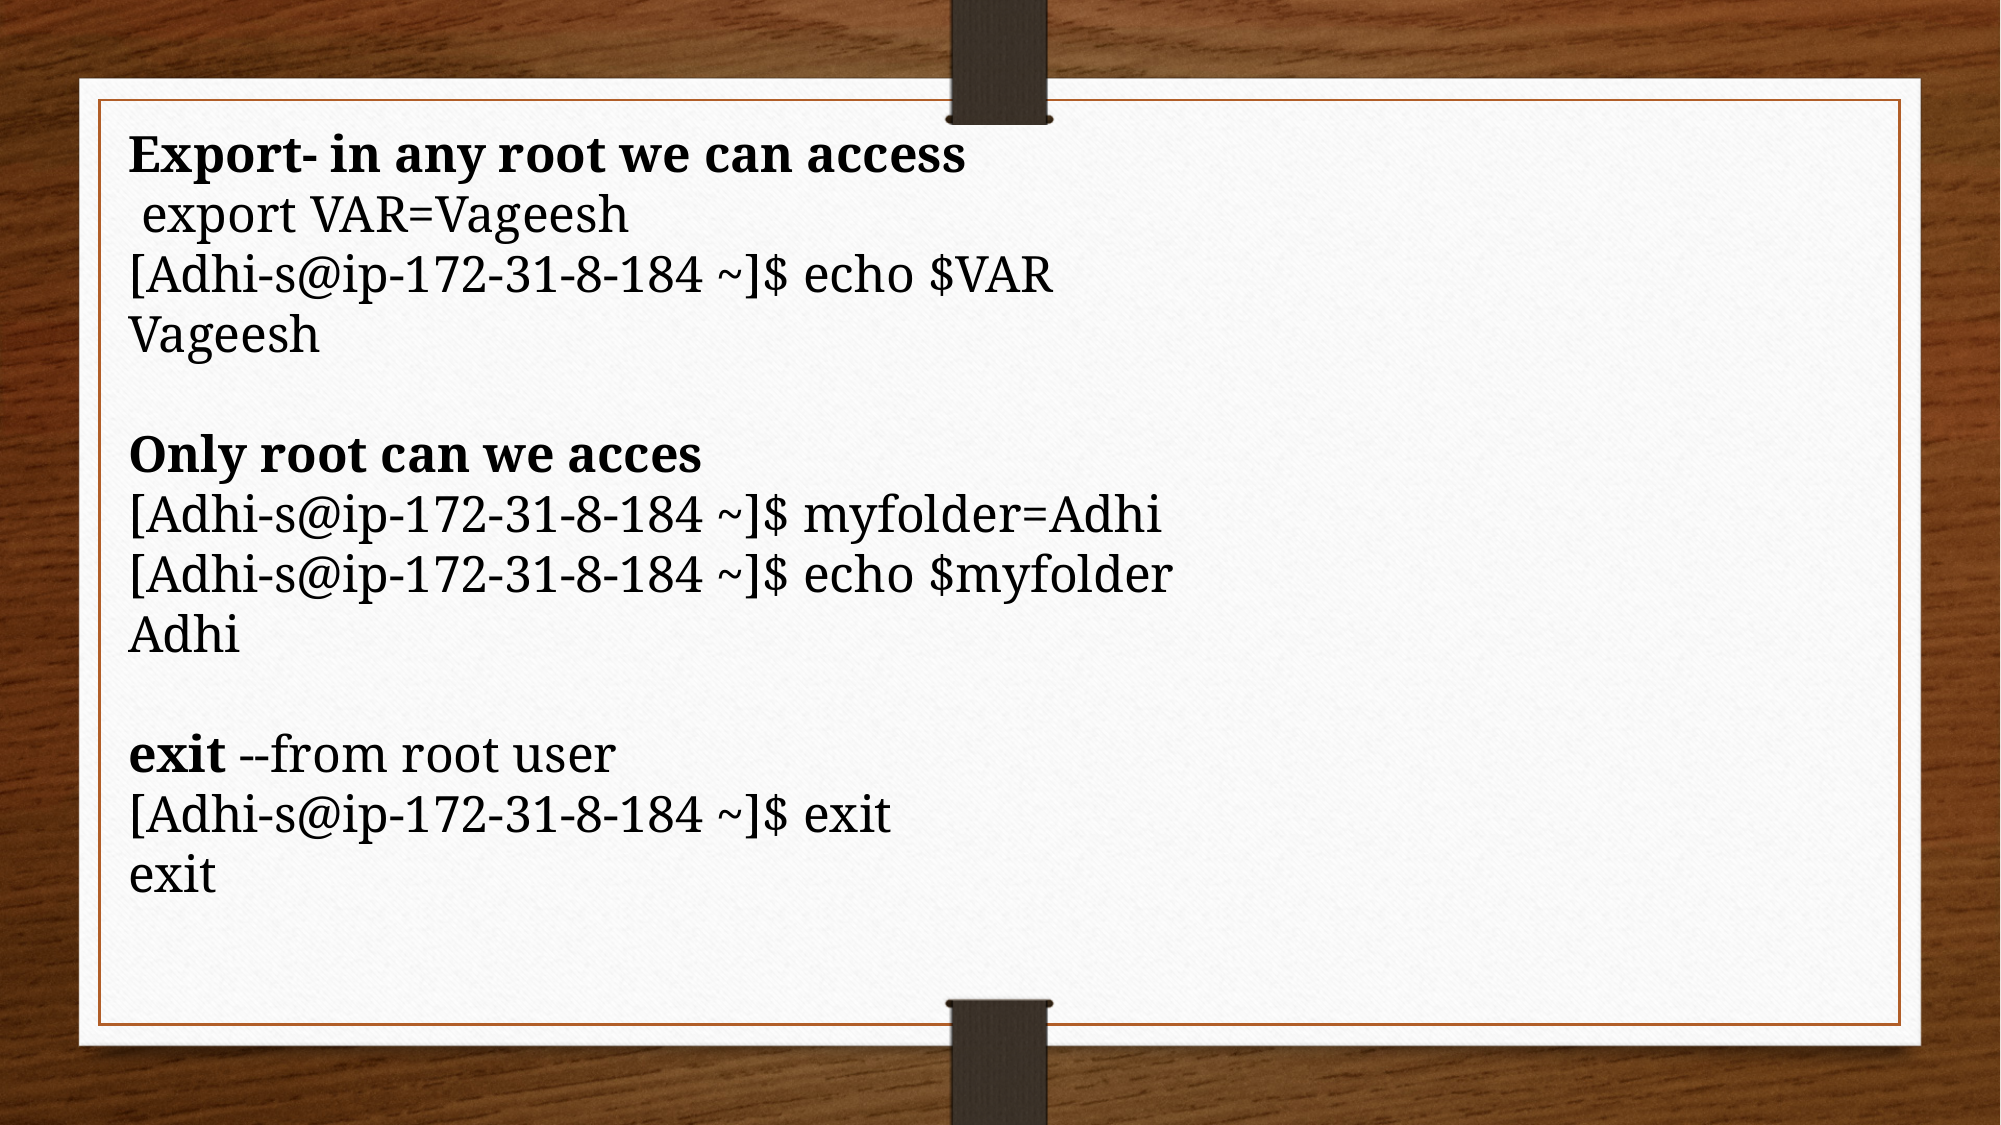

Export- in any root we can access
 export VAR=Vageesh
[Adhi-s@ip-172-31-8-184 ~]$ echo $VAR
Vageesh
Only root can we acces
[Adhi-s@ip-172-31-8-184 ~]$ myfolder=Adhi
[Adhi-s@ip-172-31-8-184 ~]$ echo $myfolder
Adhi
exit --from root user
[Adhi-s@ip-172-31-8-184 ~]$ exit
exit